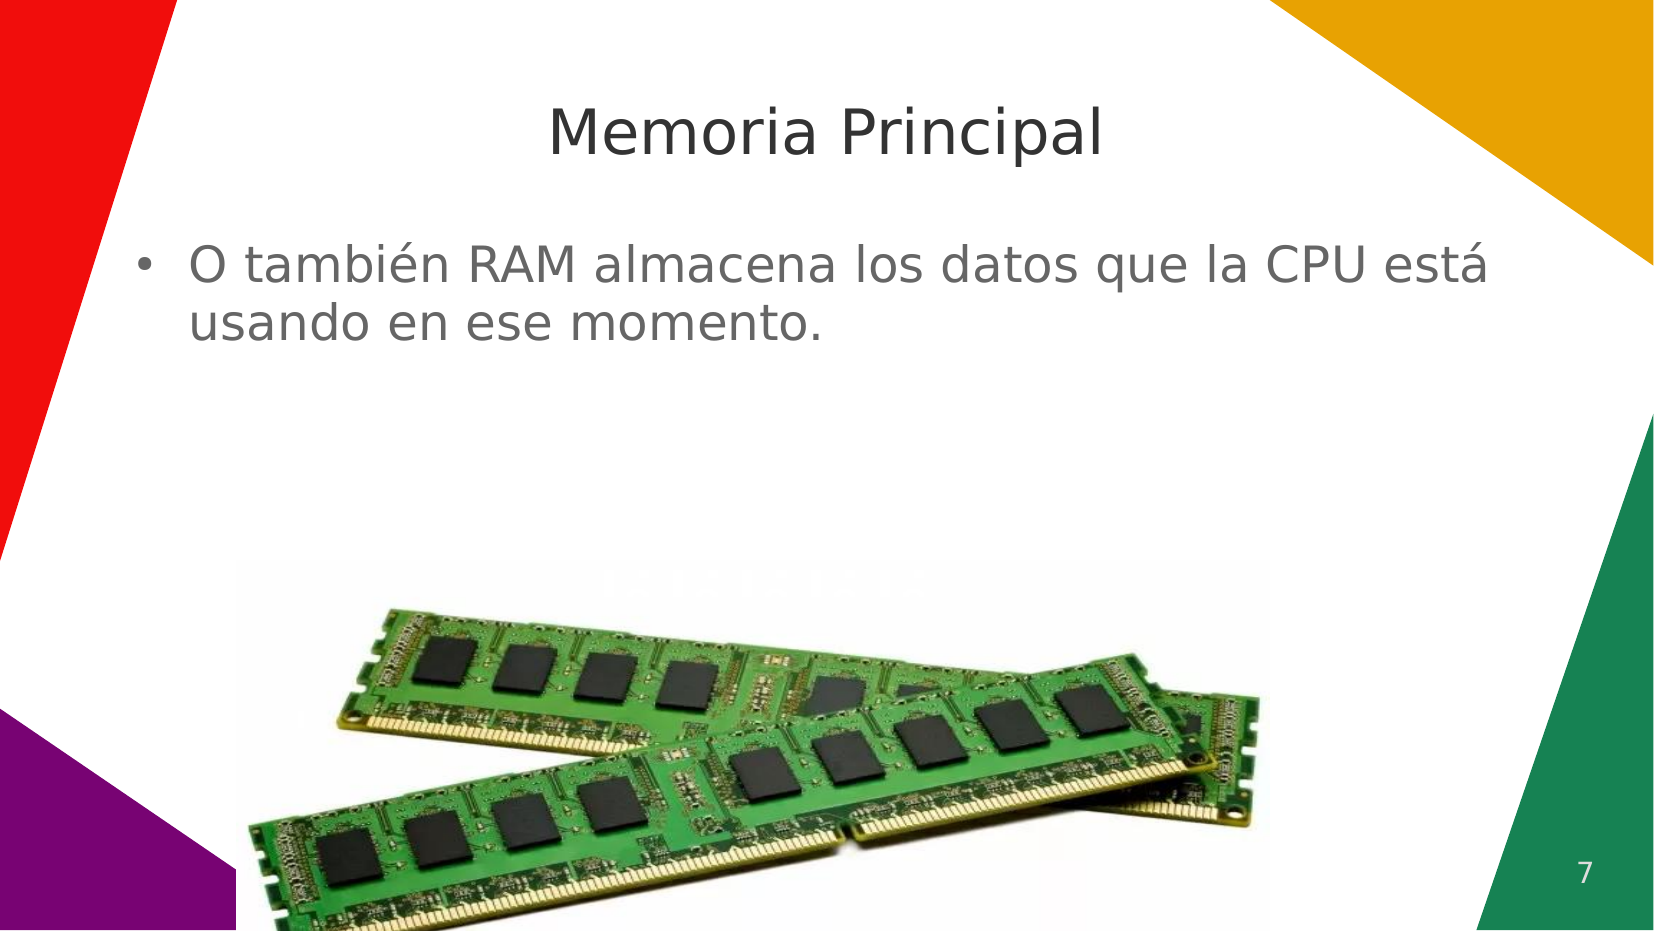

# Memoria Principal
O también RAM almacena los datos que la CPU está usando en ese momento.
7